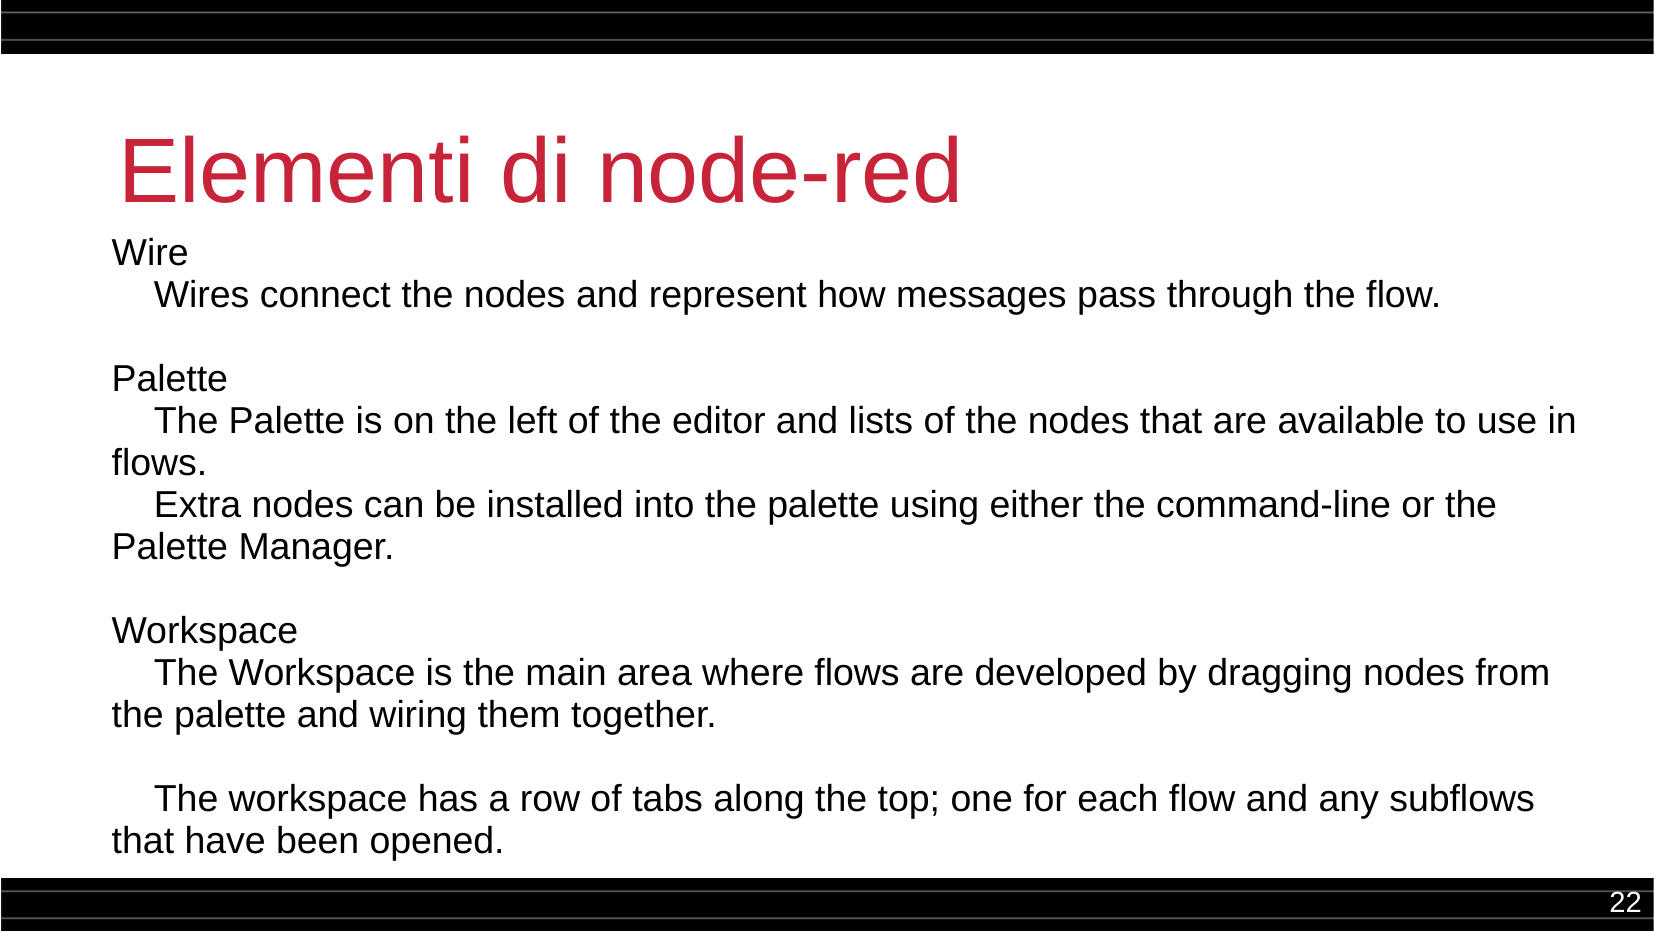

# Elementi di node-red
Wire
 Wires connect the nodes and represent how messages pass through the flow.
Palette
 The Palette is on the left of the editor and lists of the nodes that are available to use in flows.
 Extra nodes can be installed into the palette using either the command-line or the Palette Manager.
Workspace
 The Workspace is the main area where flows are developed by dragging nodes from the palette and wiring them together.
 The workspace has a row of tabs along the top; one for each flow and any subflows that have been opened.